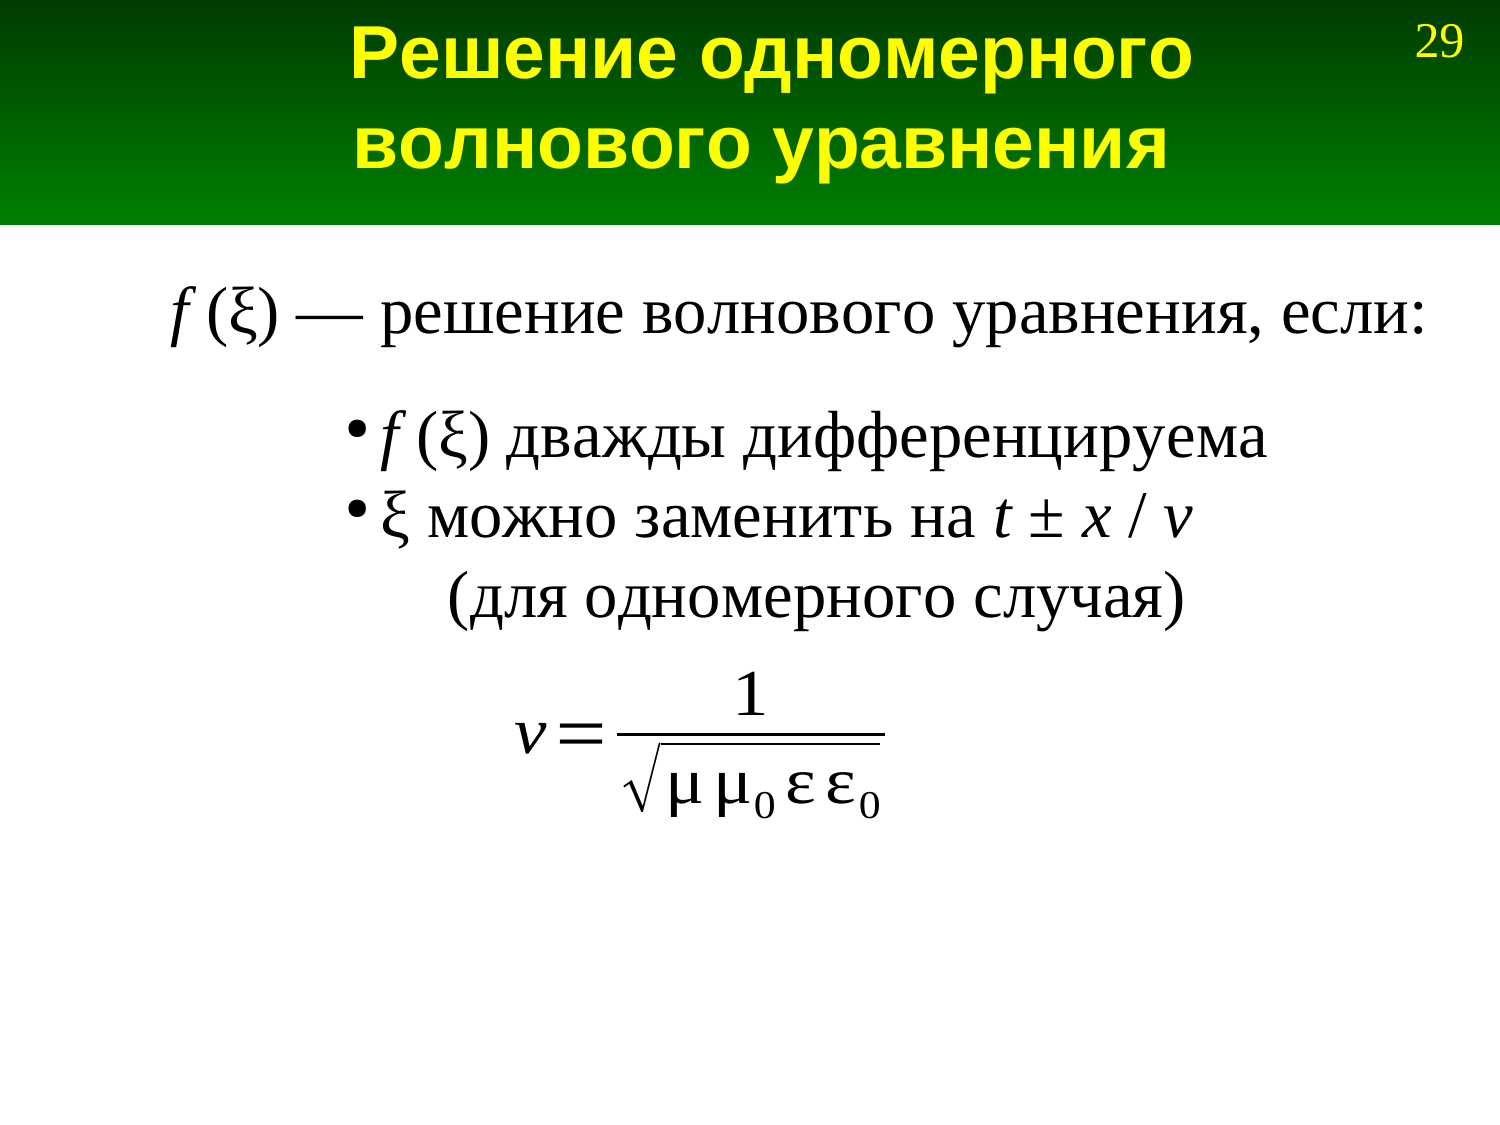

# Решение одномерного волнового уравнения
f (ξ) — решение волнового уравнения, если:
f (ξ) дважды дифференцируема
ξ можно заменить на t ± x / v
 (для одномерного случая)